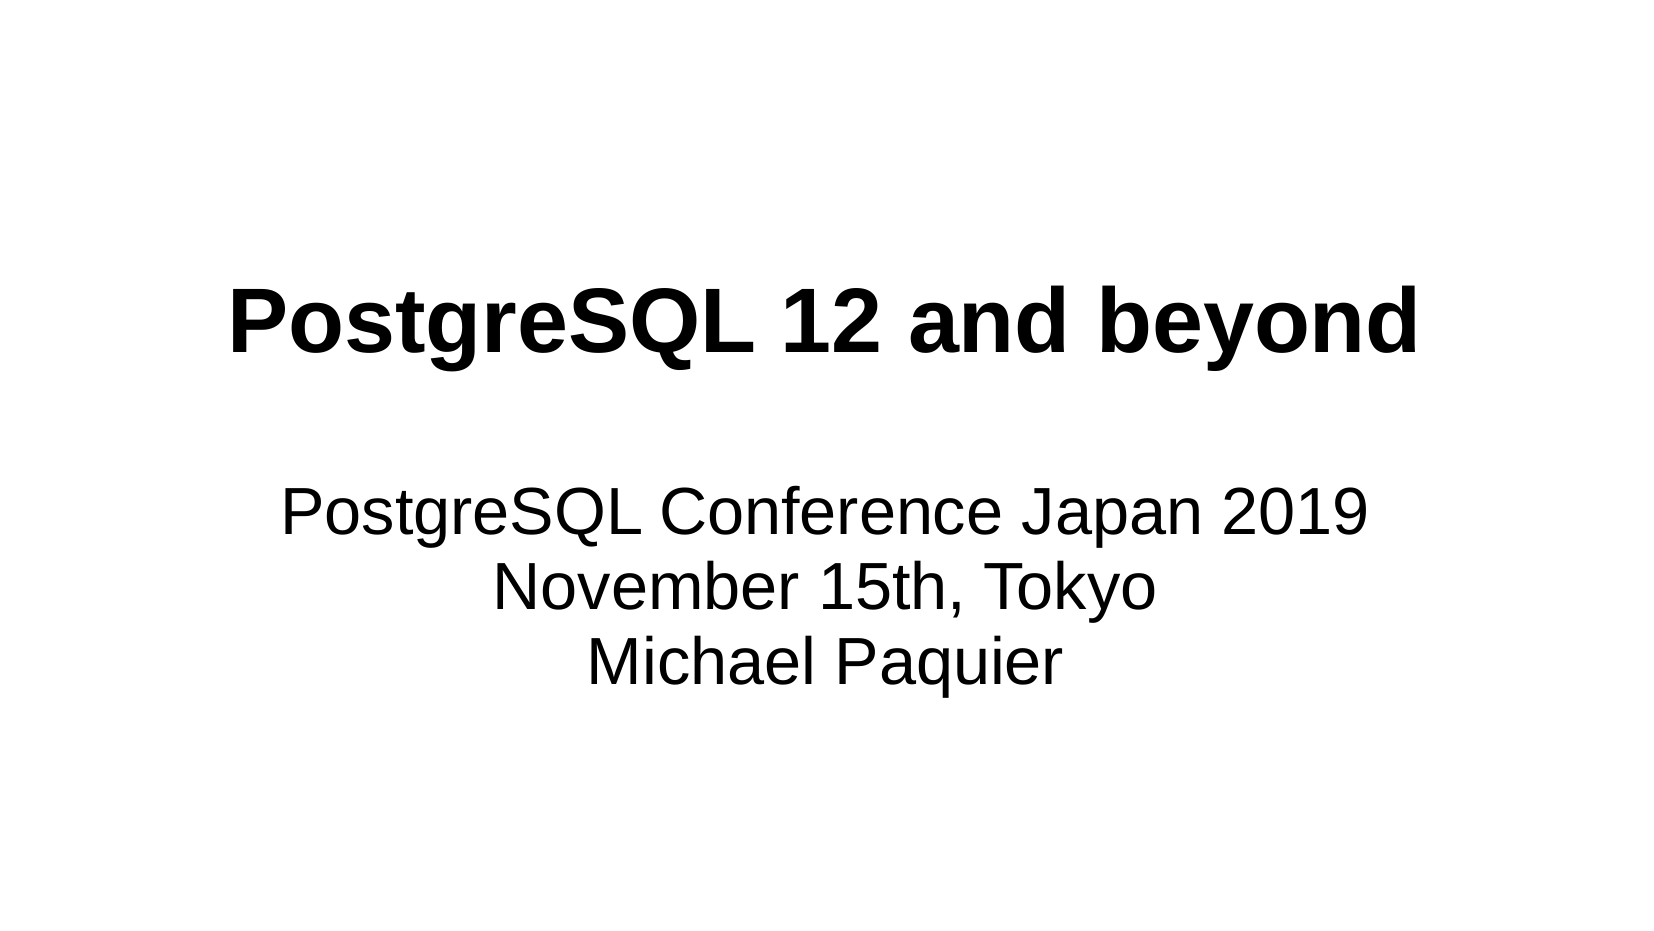

# PostgreSQL 12 and beyond PostgreSQL Conference Japan 2019 November 15th, Tokyo Michael Paquier